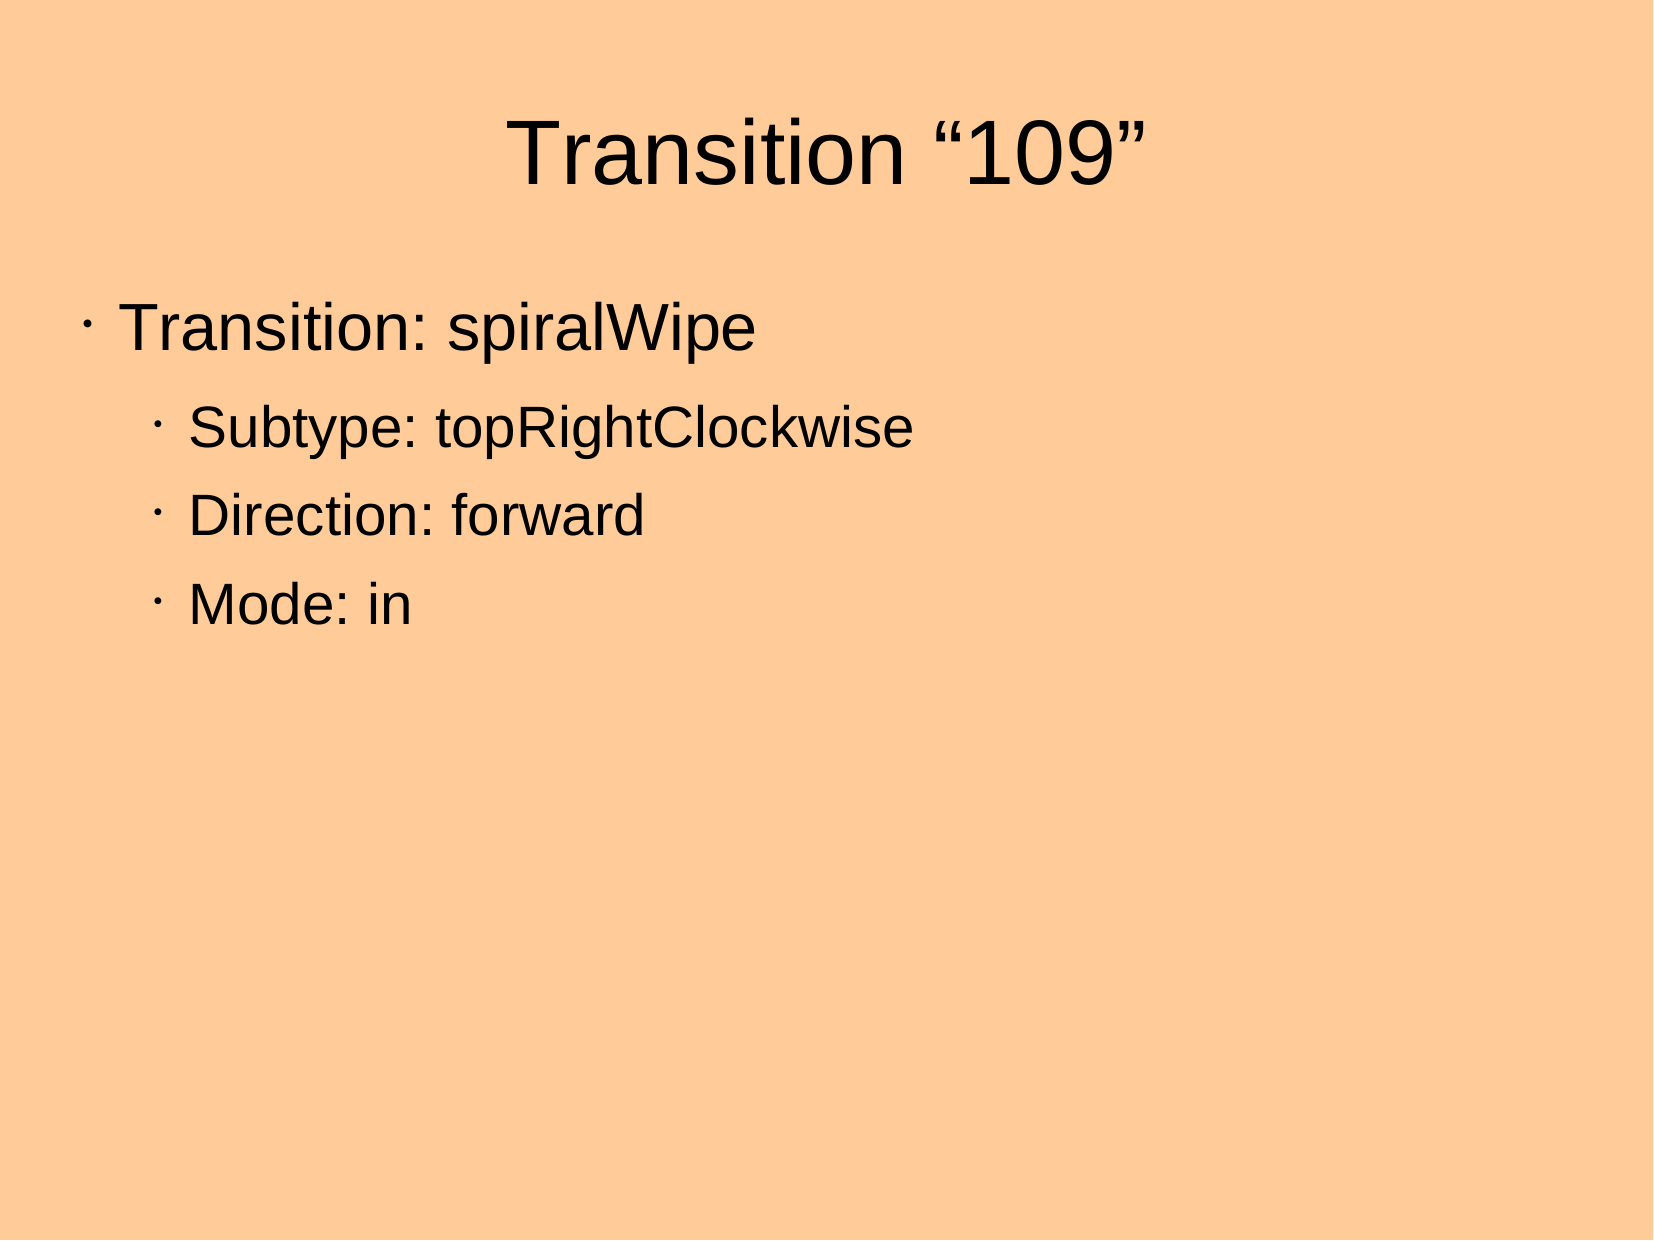

# Transition “109”
Transition: spiralWipe
Subtype: topRightClockwise
Direction: forward
Mode: in